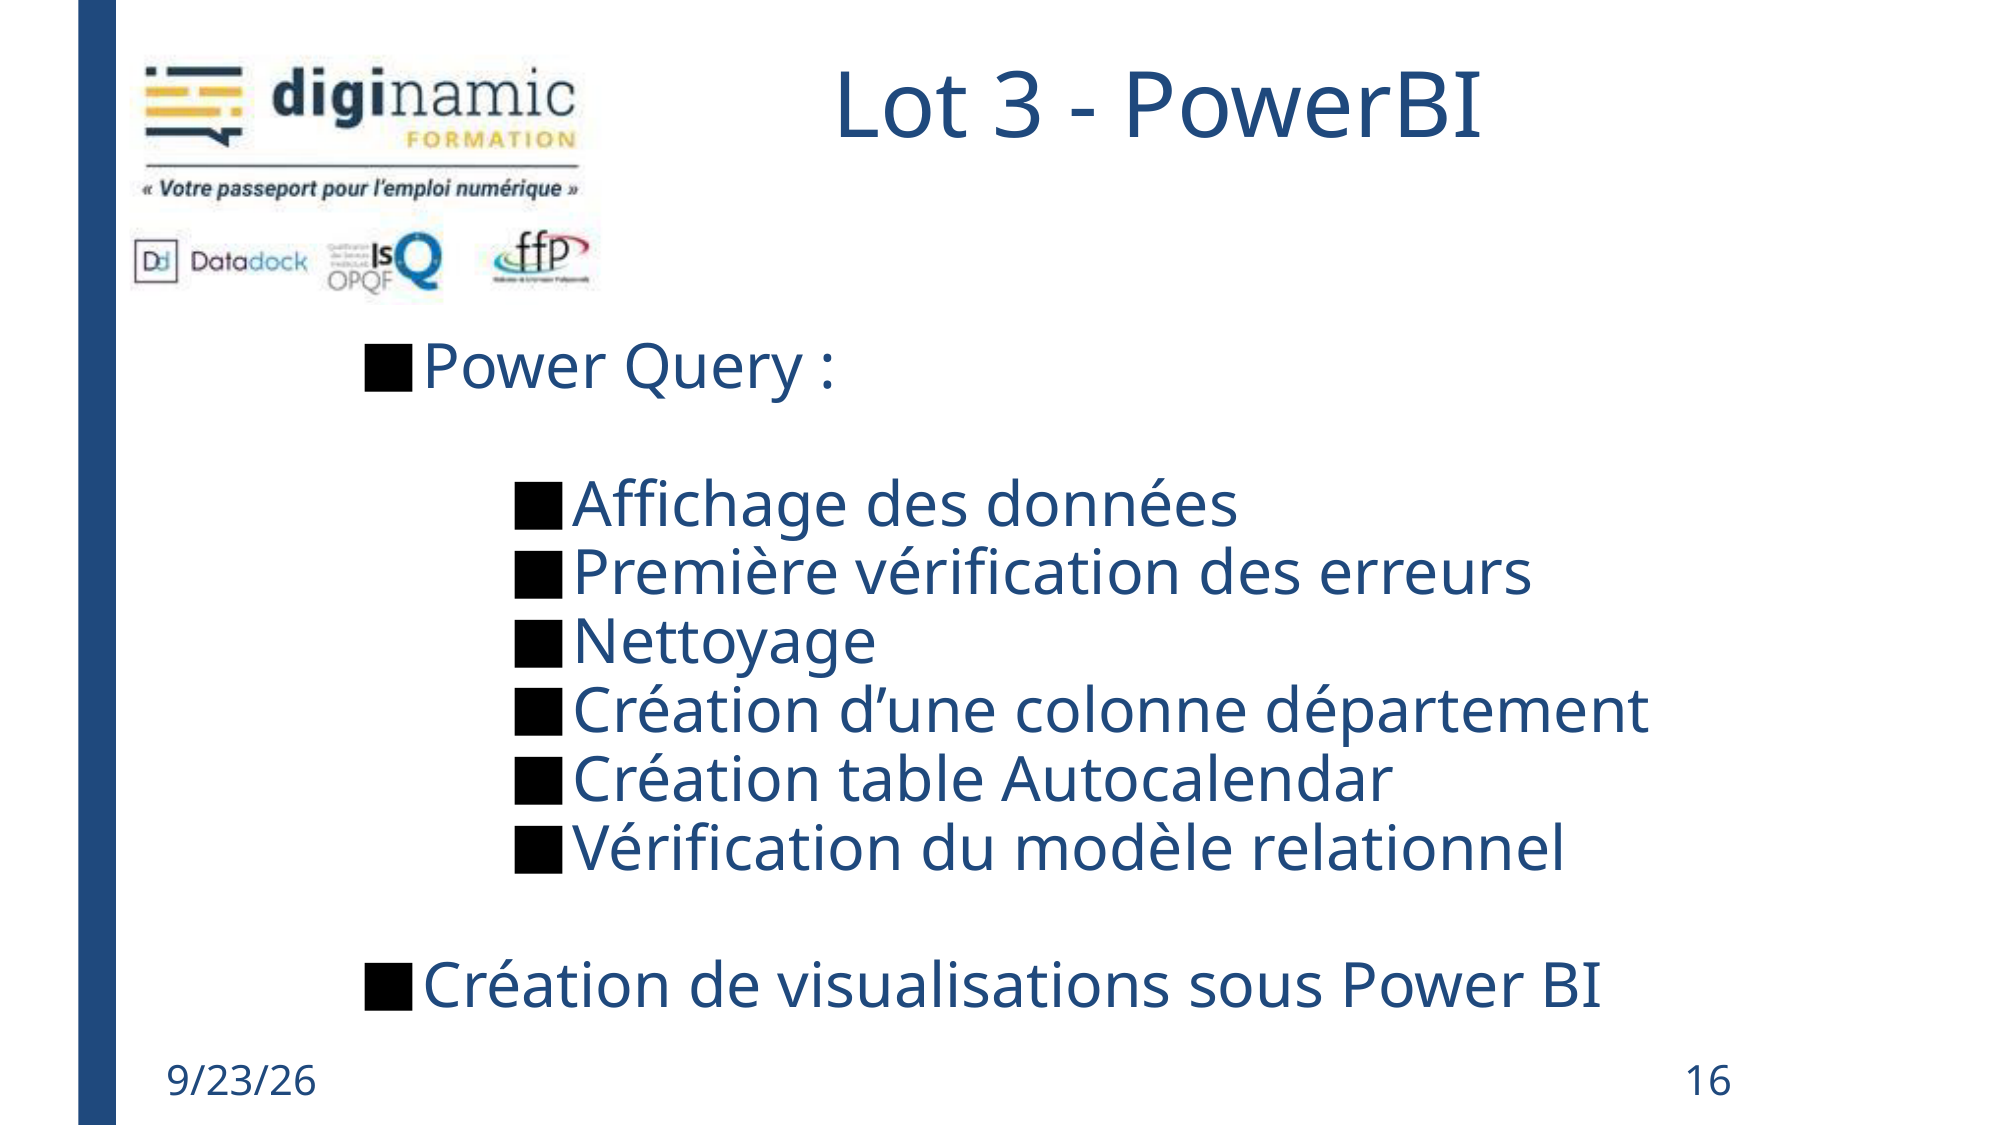

# Lot 3 - PowerBI
Power Query :
Affichage des données
Première vérification des erreurs
Nettoyage
Création d’une colonne département
Création table Autocalendar
Vérification du modèle relationnel
Création de visualisations sous Power BI
16